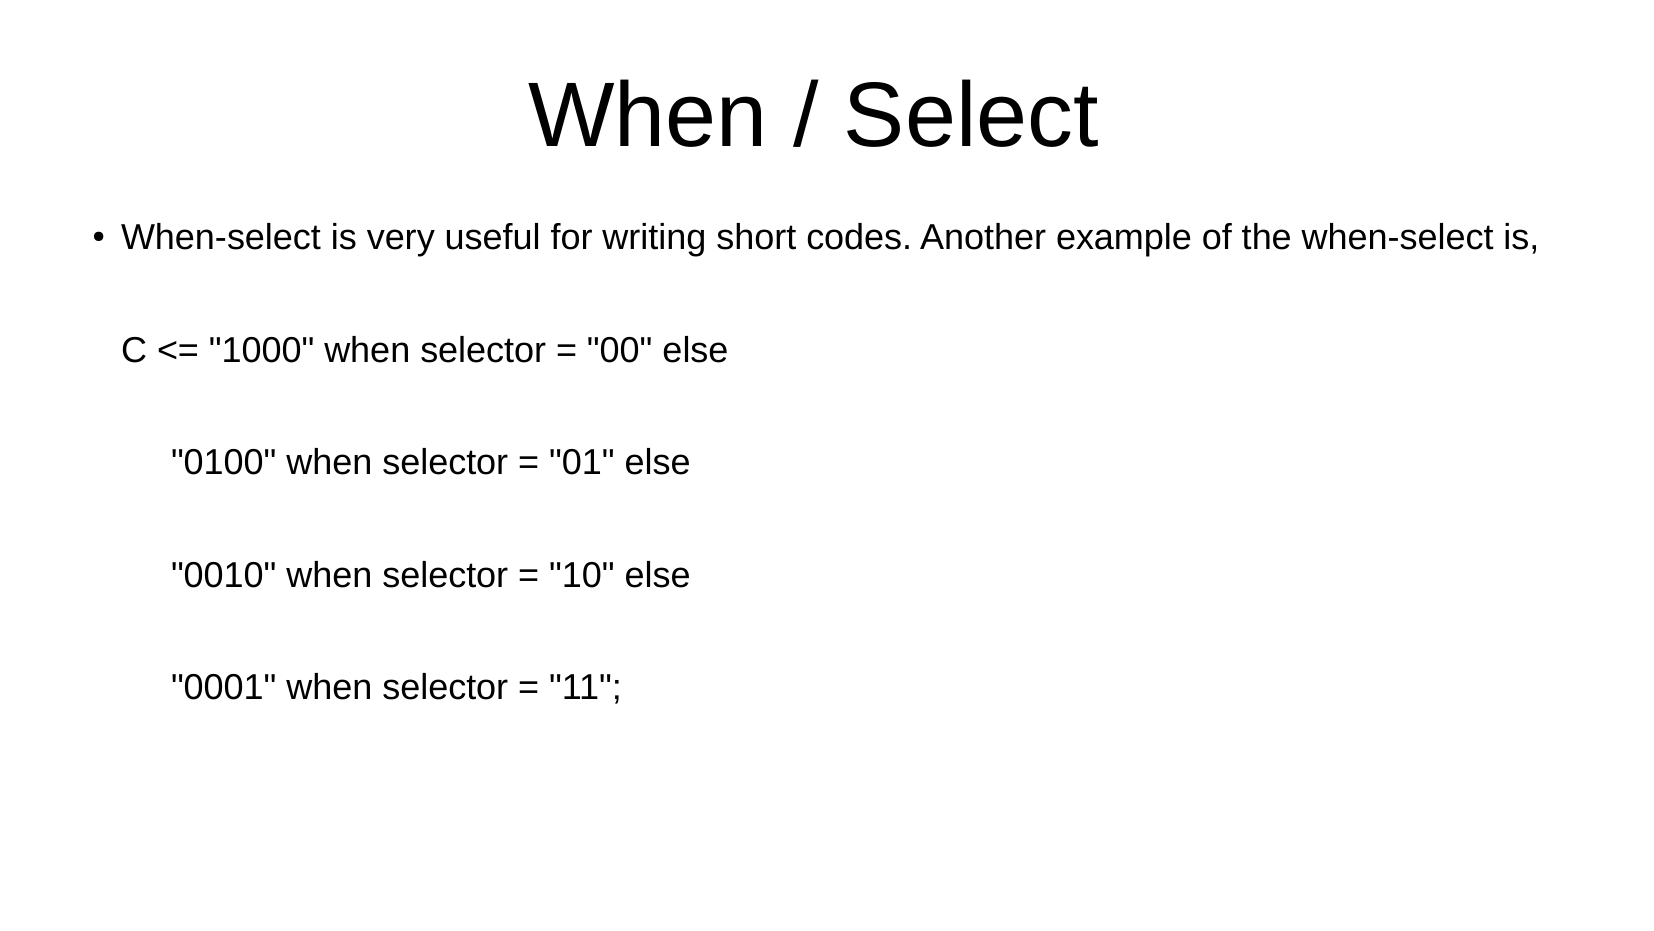

# When / Select
When-select is very useful for writing short codes. Another example of the when-select is,
C <= "1000" when selector = "00" else
 "0100" when selector = "01" else
 "0010" when selector = "10" else
 "0001" when selector = "11";